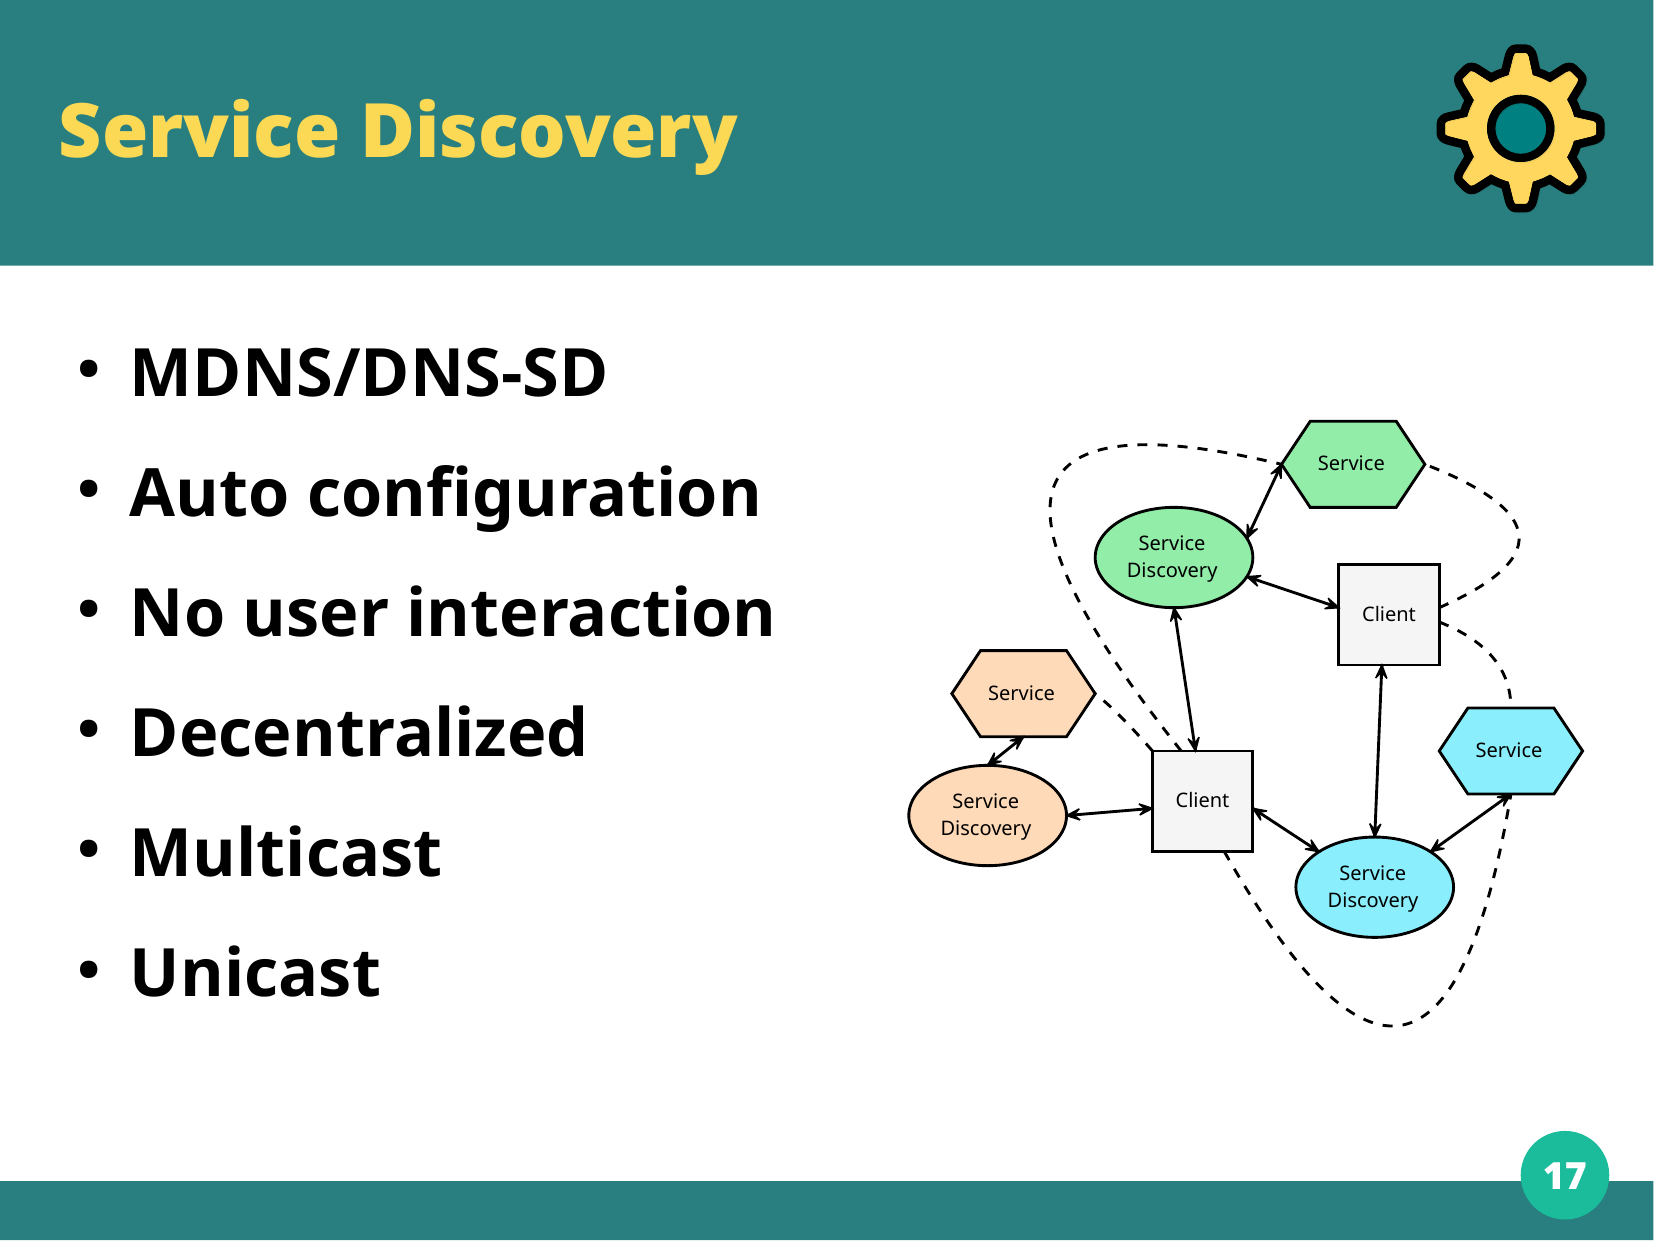

# Service Discovery
MDNS/DNS-SD
Auto configuration
No user interaction
Decentralized
Multicast
Unicast
17